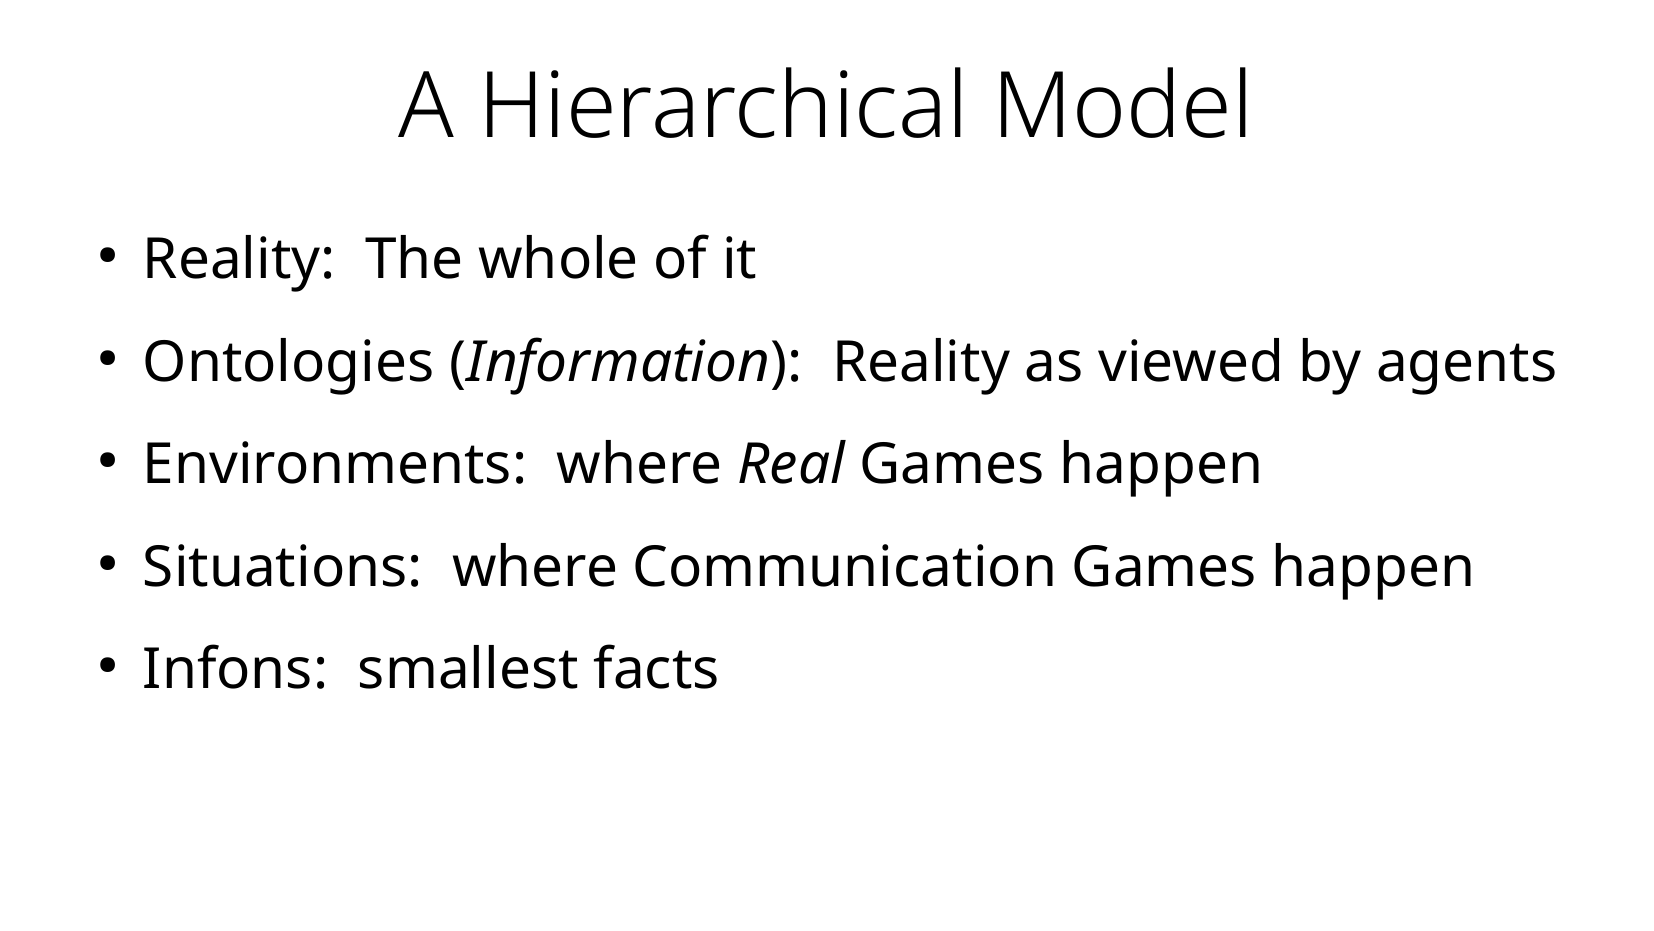

# A Hierarchical Model
Reality: The whole of it
Ontologies (Information): Reality as viewed by agents
Environments: where Real Games happen
Situations: where Communication Games happen
Infons: smallest facts